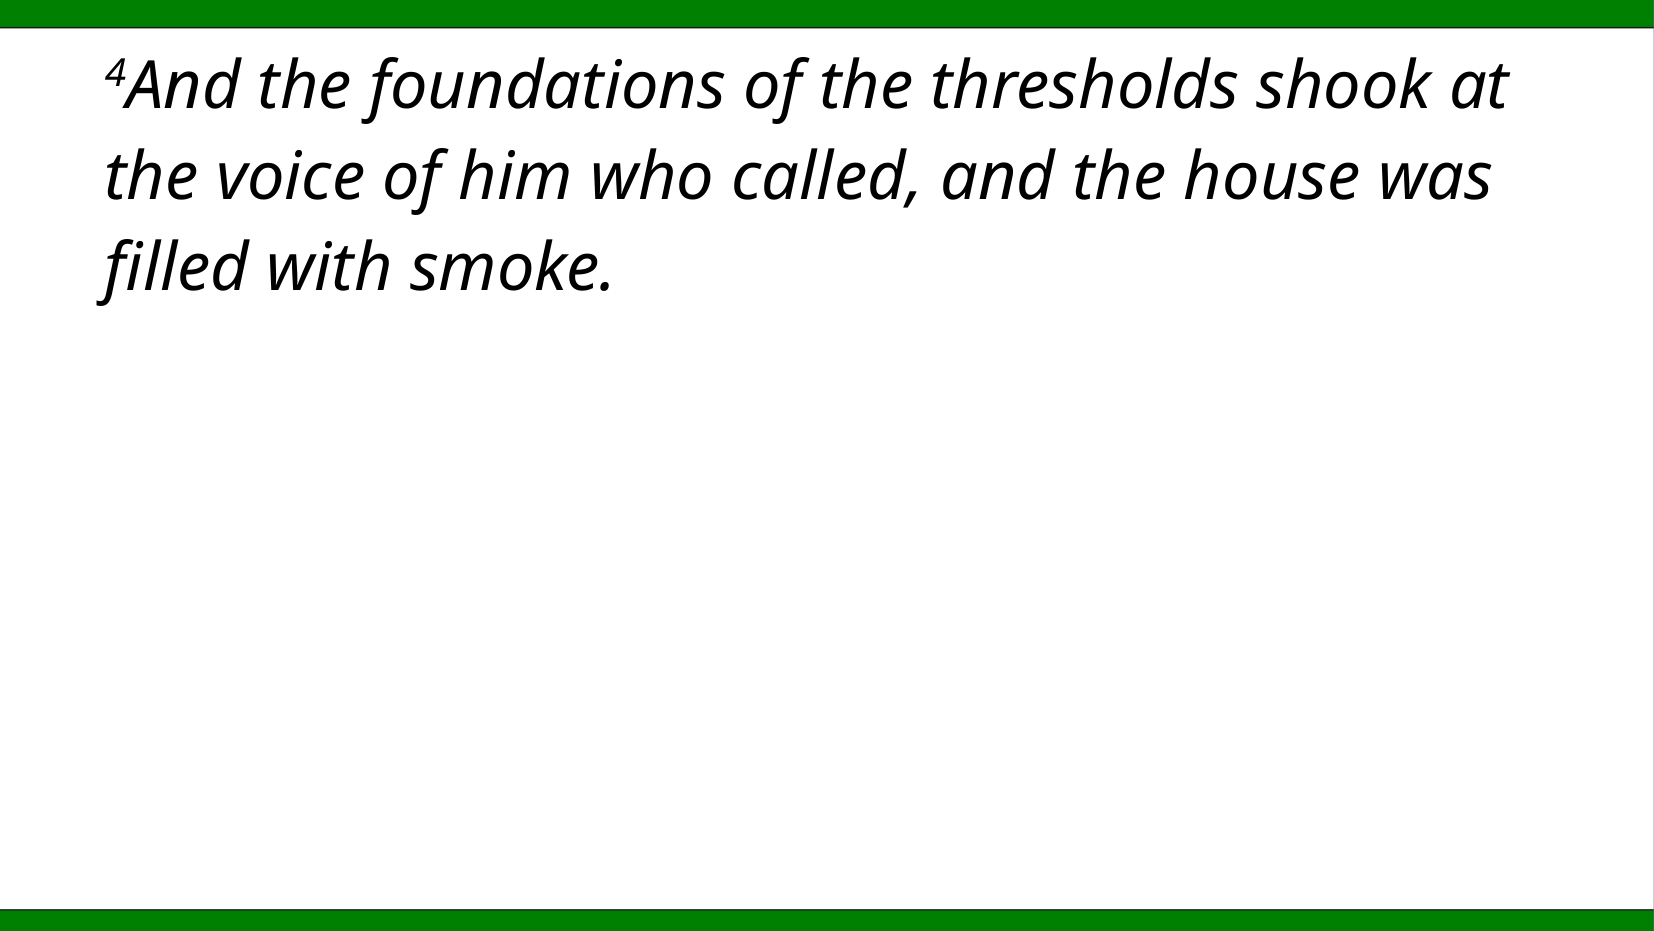

4And the foundations of the thresholds shook at the voice of him who called, and the house was filled with smoke.